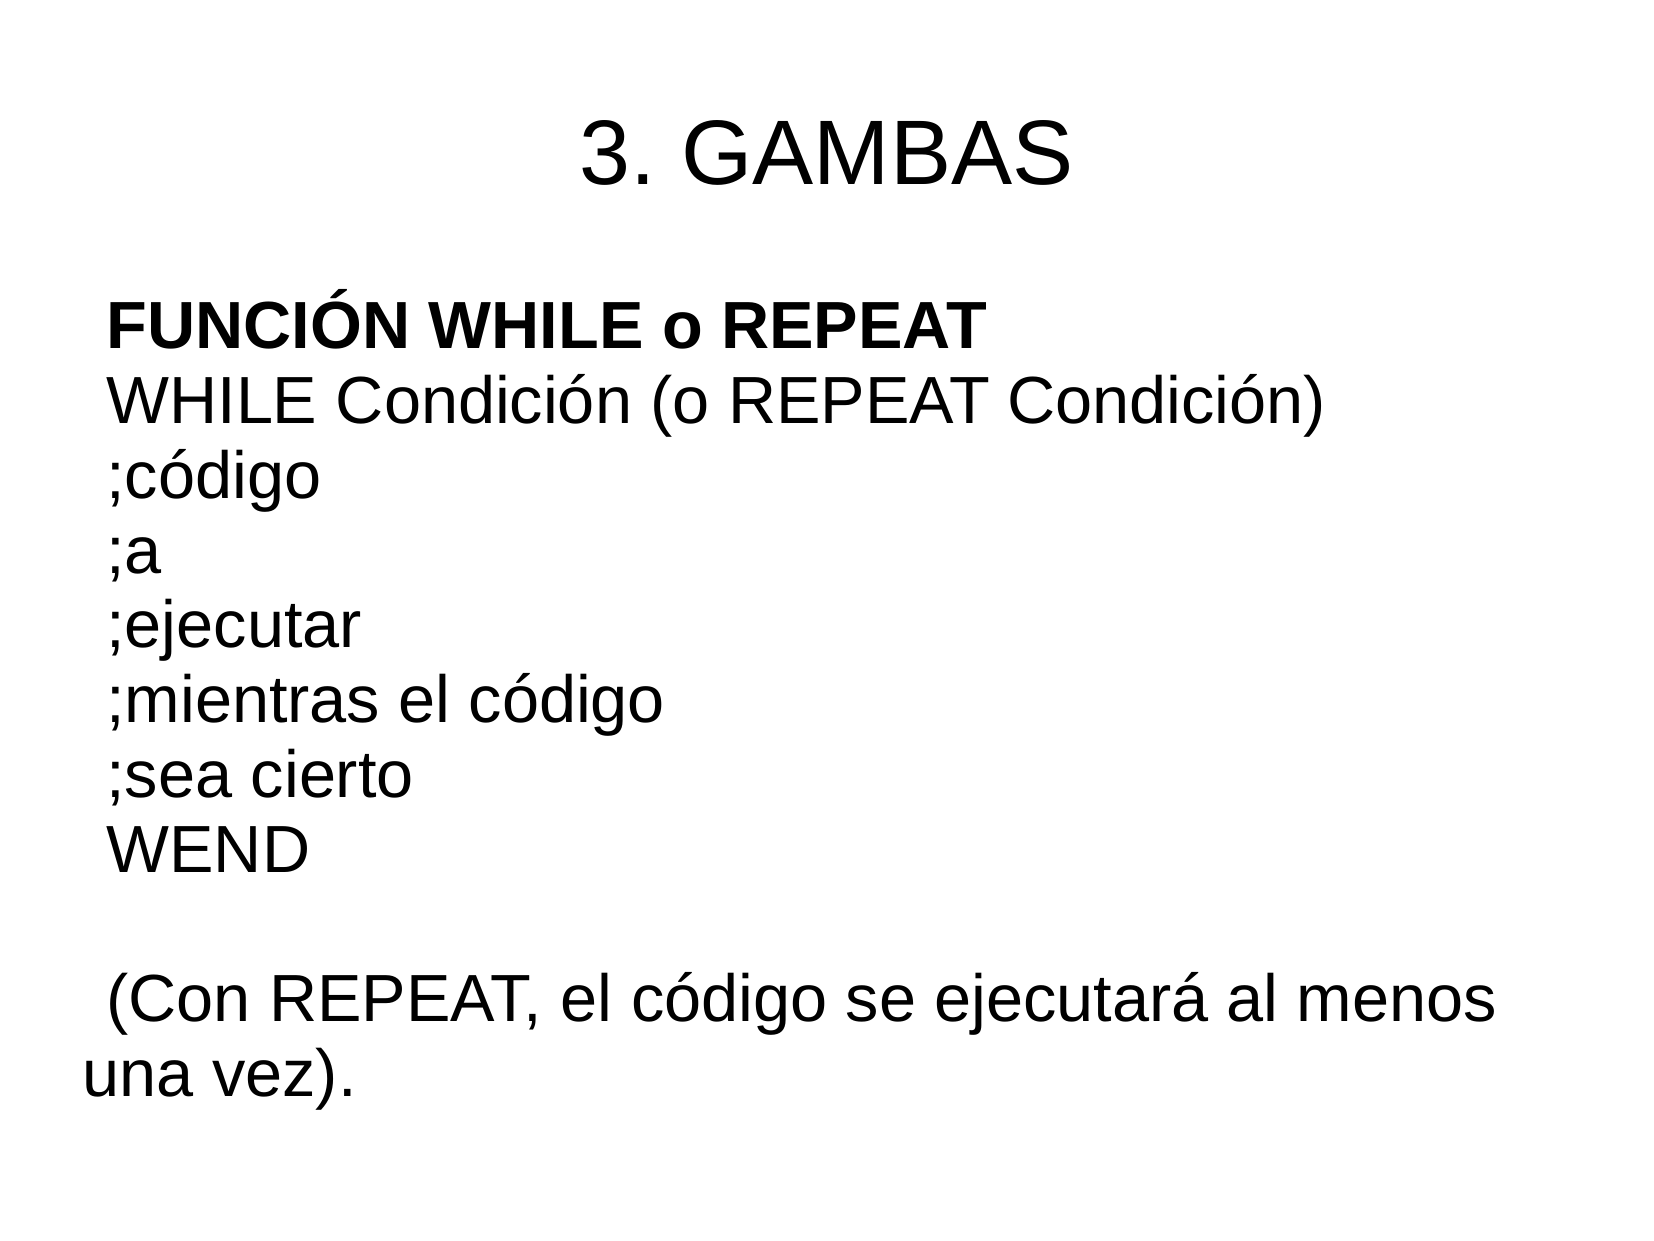

# 3. GAMBAS
FUNCIÓN WHILE o REPEAT
WHILE Condición (o REPEAT Condición)
;código
;a
;ejecutar
;mientras el código
;sea cierto
WEND
(Con REPEAT, el código se ejecutará al menos una vez).